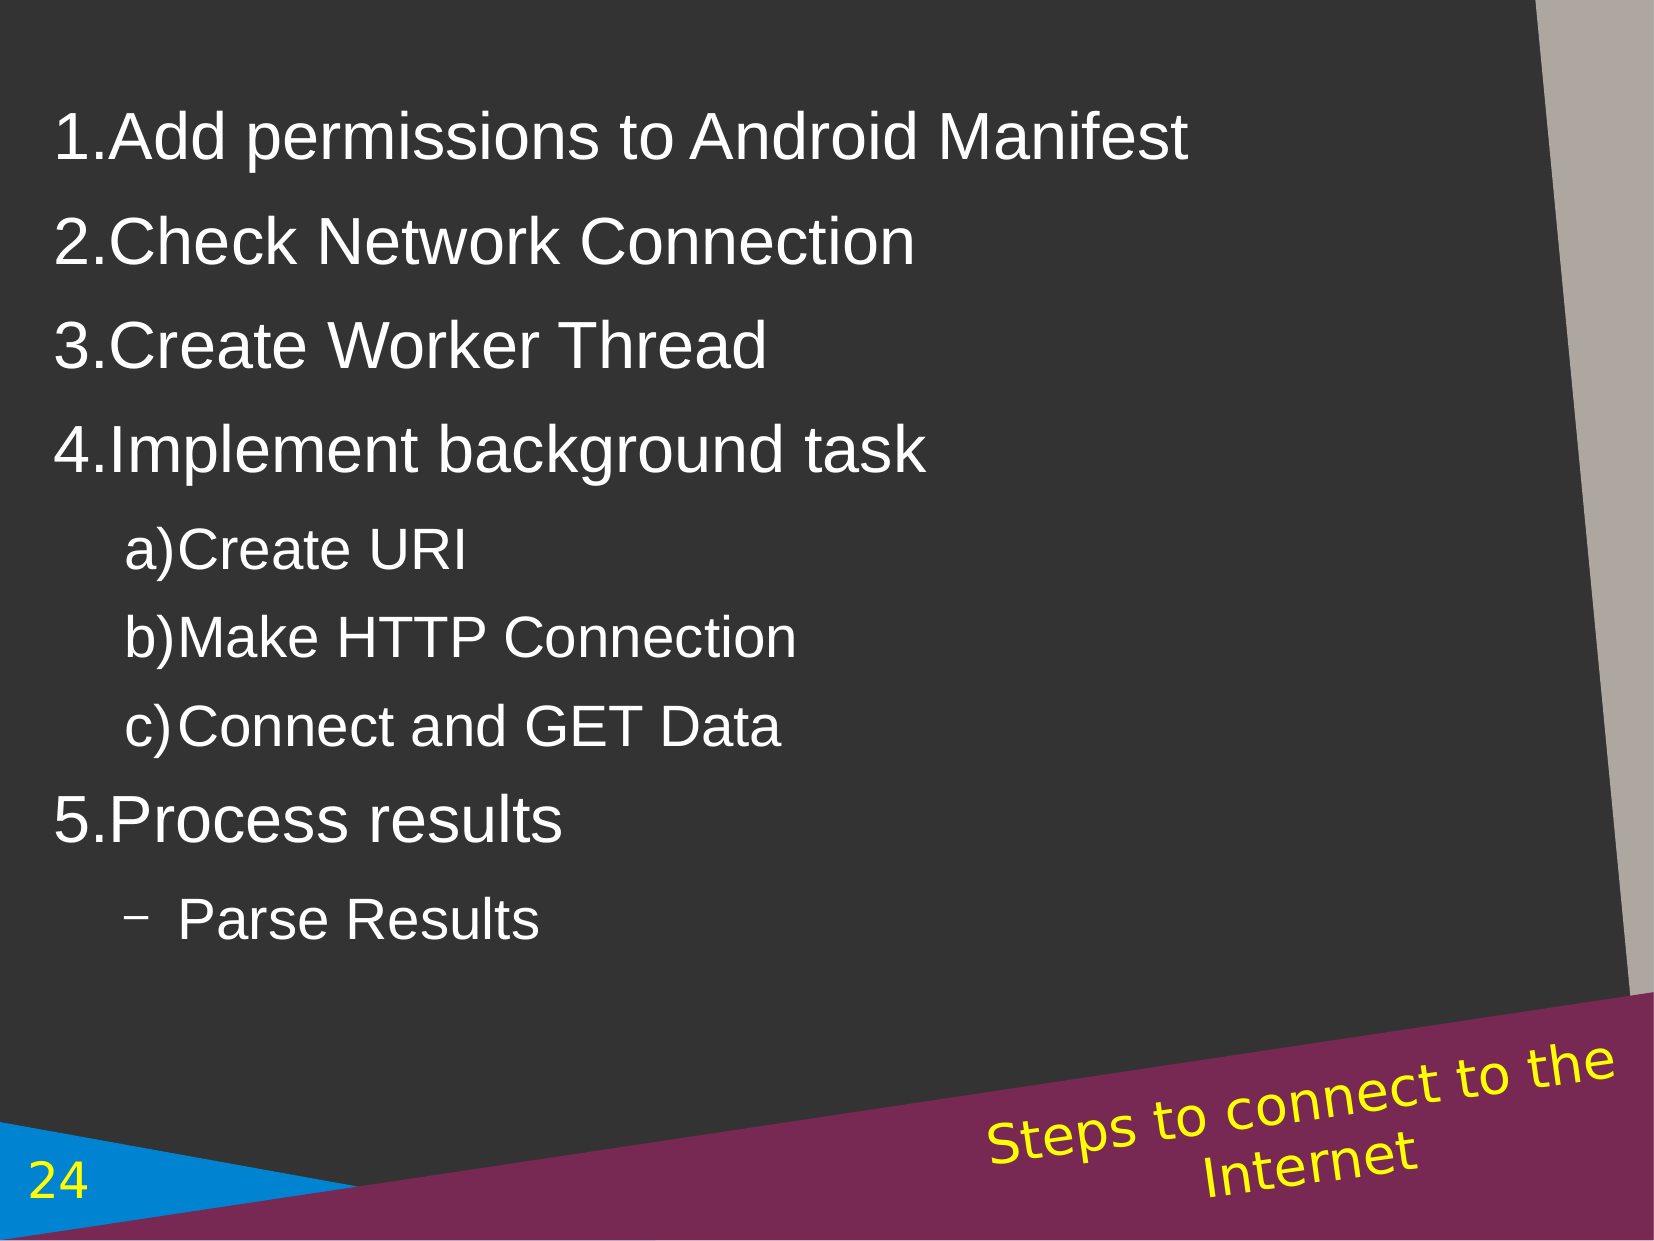

Add permissions to Android Manifest
Check Network Connection
Create Worker Thread
Implement background task
Create URI
Make HTTP Connection
Connect and GET Data
Process results
Parse Results
# Steps to connect to the Internet
24